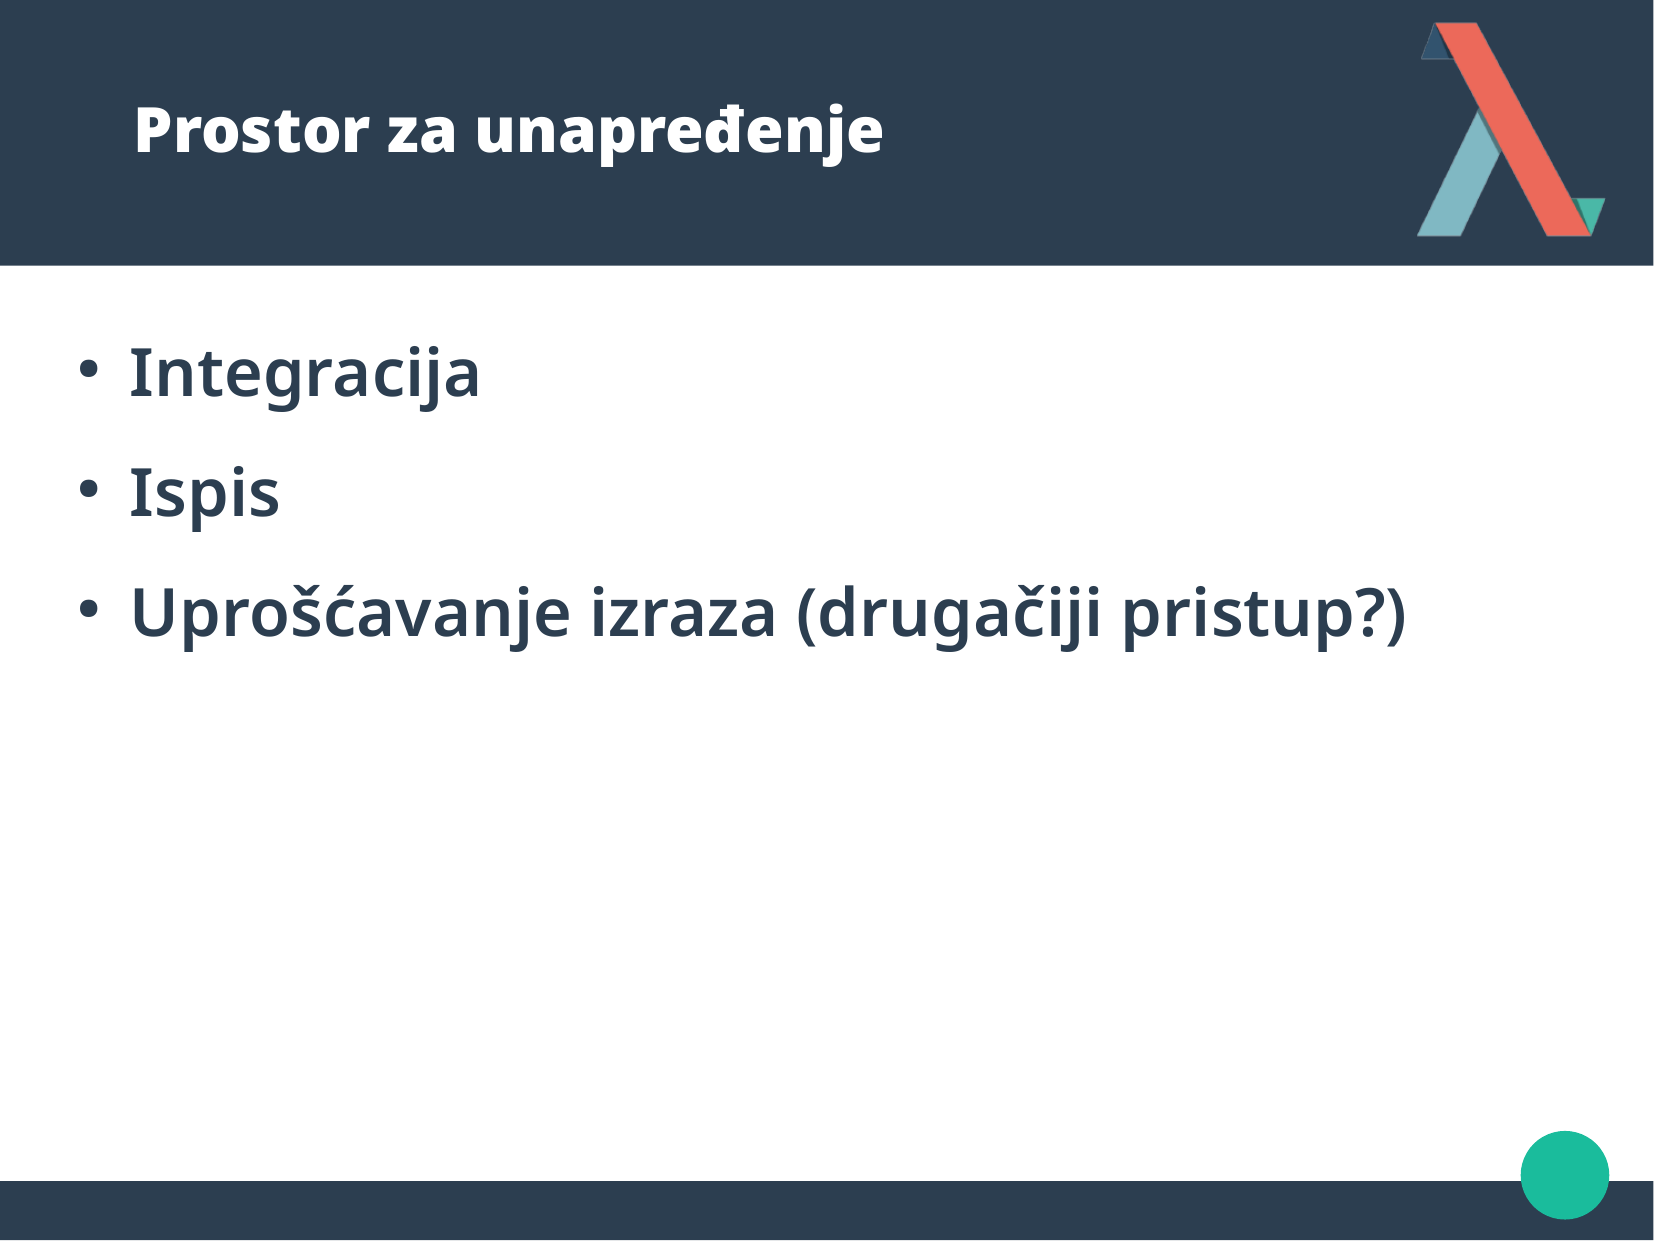

# Prostor za unapređenje
Integracija
Ispis
Uprošćavanje izraza (drugačiji pristup?)